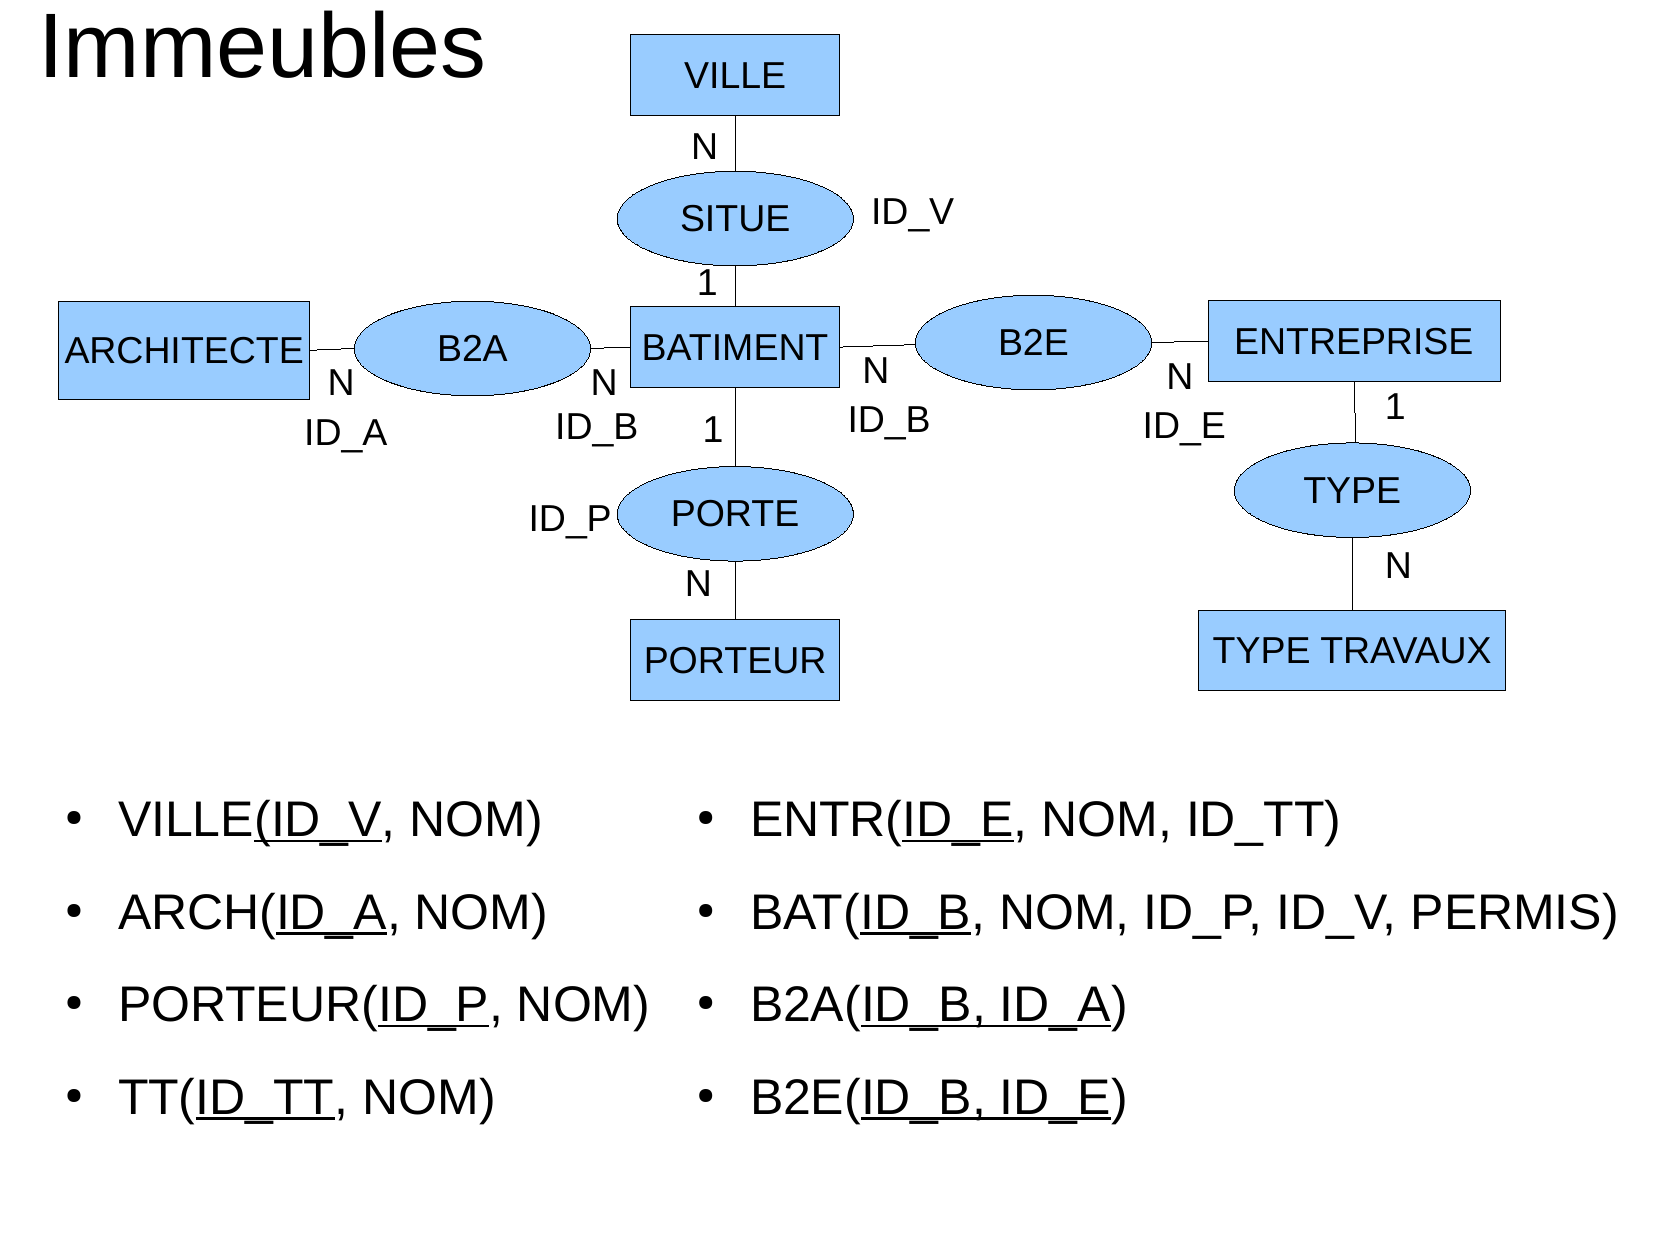

# Immeubles
VILLE
N
SITUE
ID_V
1
B2E
ENTREPRISE
ARCHITECTE
B2A
BATIMENT
N
ID_B
N
ID_E
N
ID_A
N
ID_B
1
1
TYPE
PORTE
ID_P
N
N
TYPE TRAVAUX
PORTEUR
VILLE(ID_V, NOM)
ARCH(ID_A, NOM)
PORTEUR(ID_P, NOM)
TT(ID_TT, NOM)
ENTR(ID_E, NOM, ID_TT)
BAT(ID_B, NOM, ID_P, ID_V, PERMIS)
B2A(ID_B, ID_A)
B2E(ID_B, ID_E)